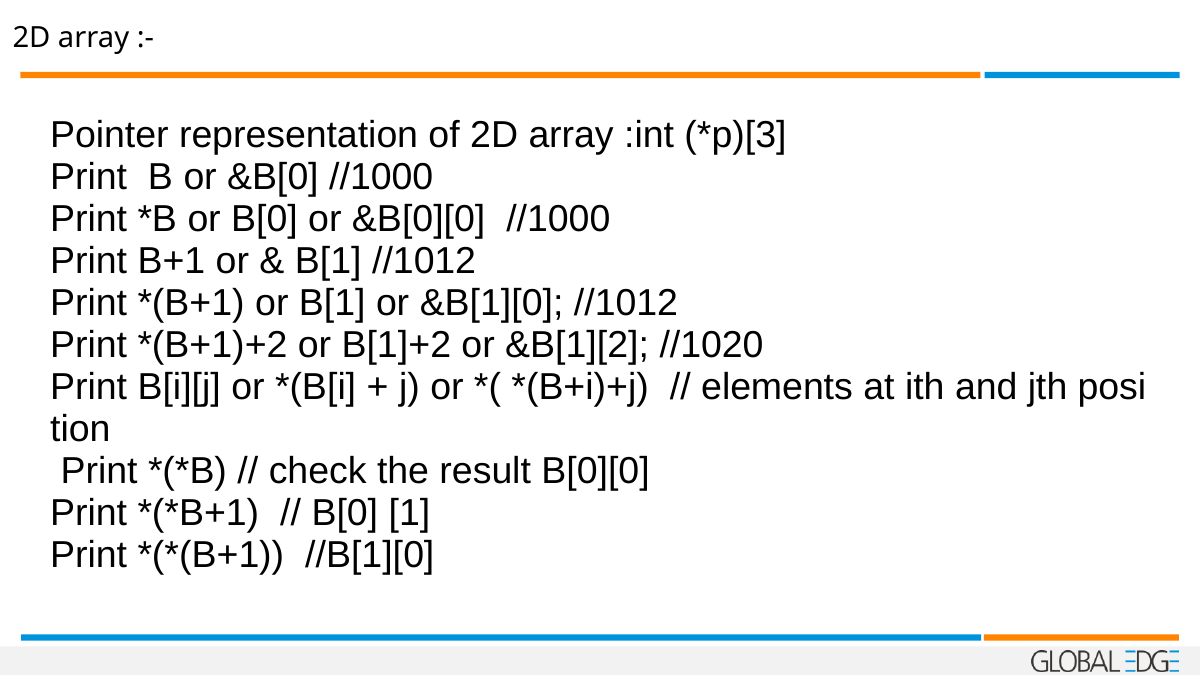

# 2D array :-
Pointer representation of 2D array :int (*p)[3]
Print B or &B[0] //1000
Print *B or B[0] or &B[0][0] //1000
Print B+1 or & B[1] //1012
Print *(B+1) or B[1] or &B[1][0]; //1012
Print *(B+1)+2 or B[1]+2 or &B[1][2]; //1020
Print B[i][j] or *(B[i] + j) or *( *(B+i)+j) // elements at ith and jth posi
tion
 Print *(*B) // check the result B[0][0]
Print *(*B+1) // B[0] [1]
Print *(*(B+1)) //B[1][0]